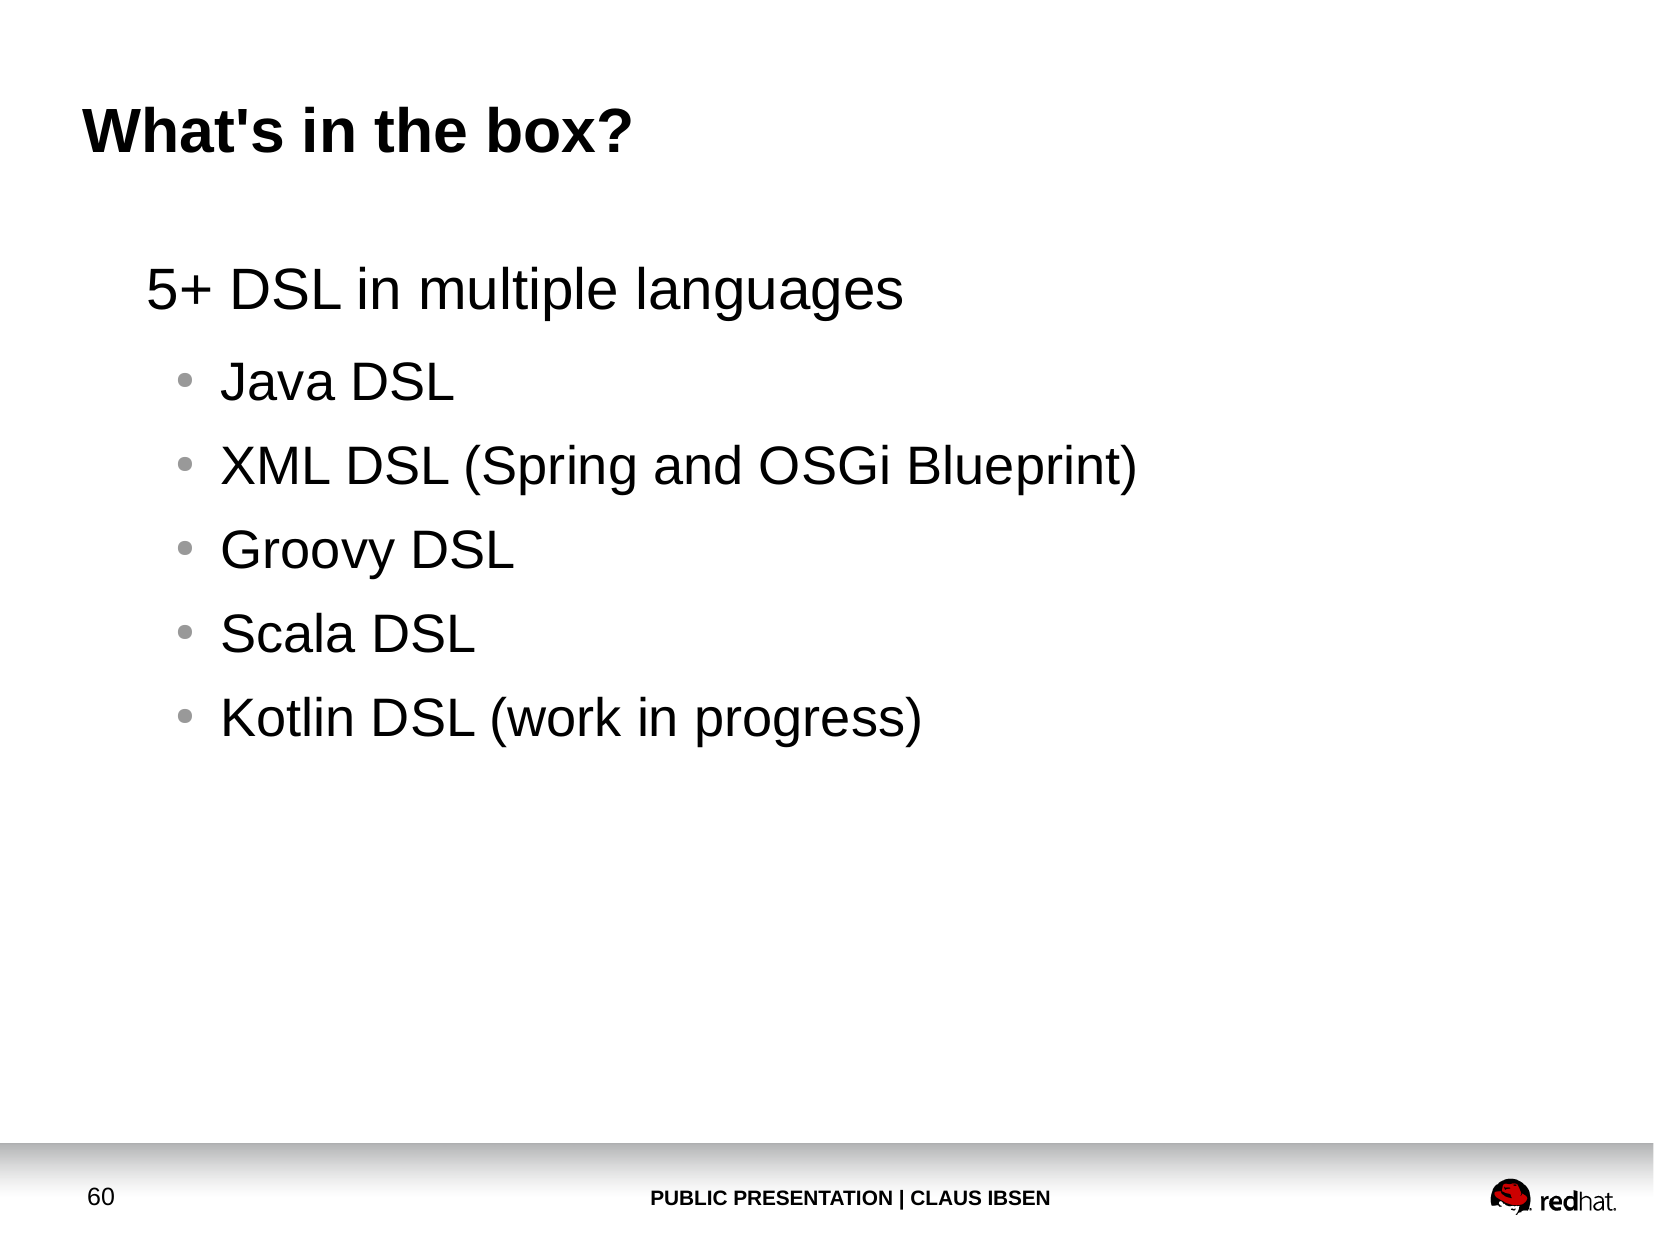

# What's in the box?
5+ DSL in multiple languages
Java DSL
XML DSL (Spring and OSGi Blueprint)
Groovy DSL
Scala DSL
Kotlin DSL (work in progress)